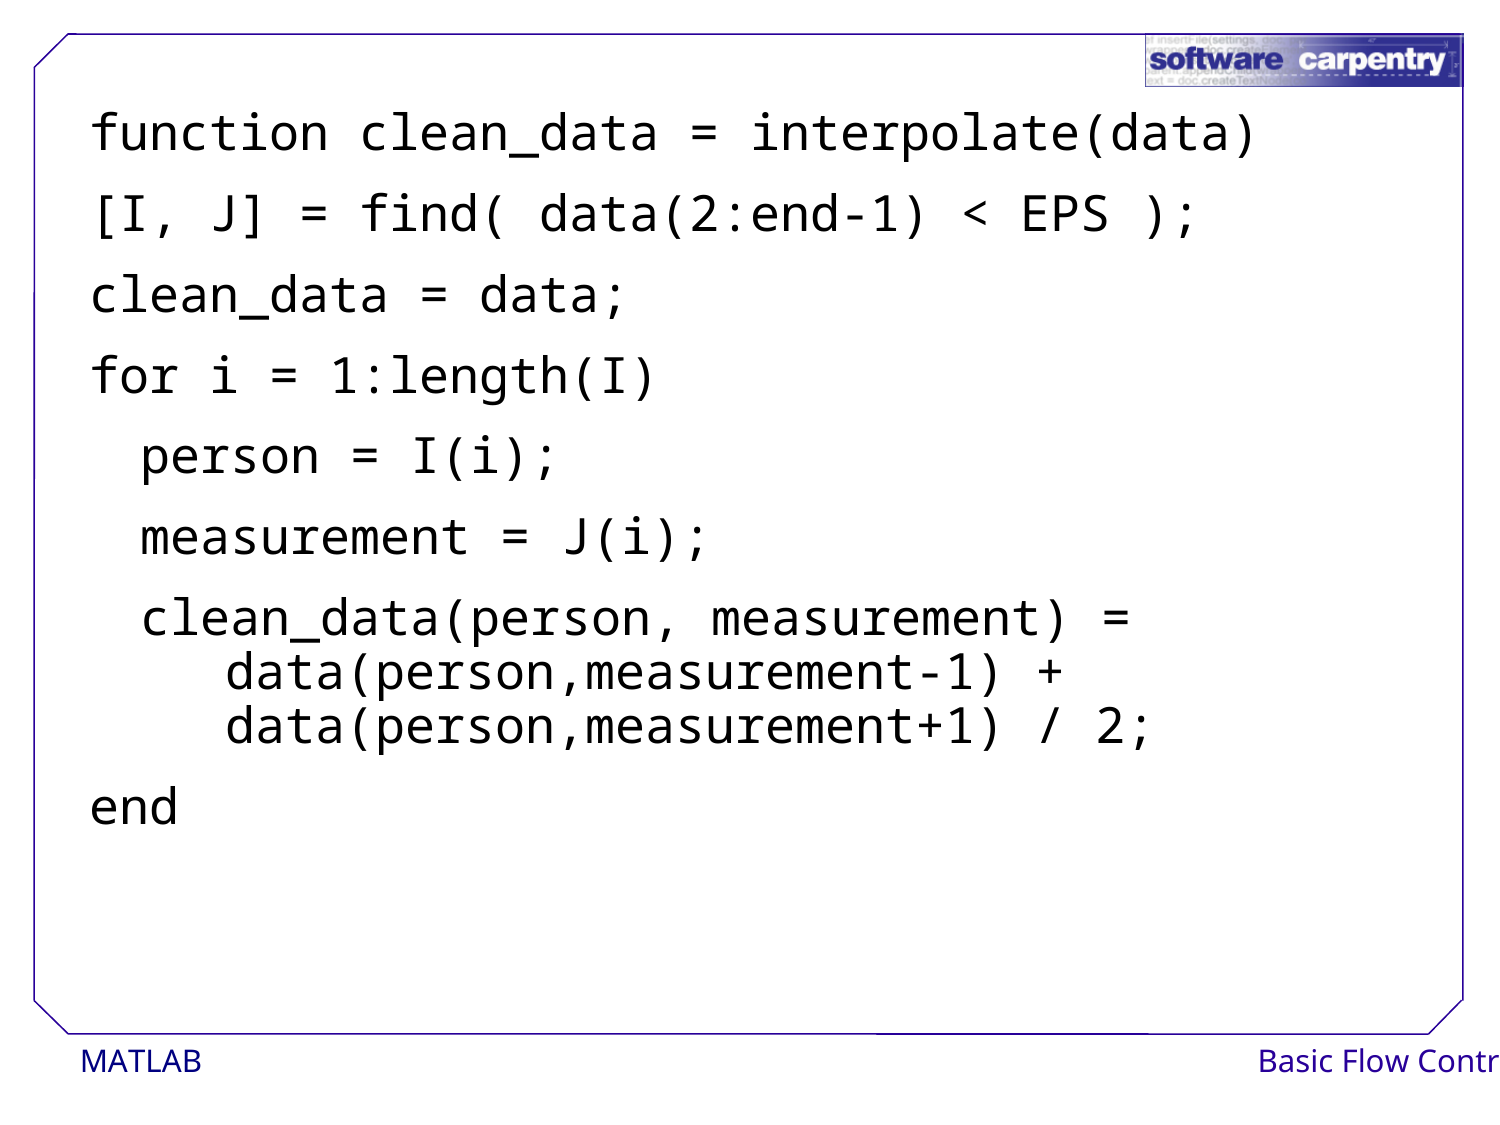

# function clean_data = interpolate(data)
[I, J] = find( data(2:end-1) < EPS );
clean_data = data;
for i = 1:length(I)
	person = I(i);
	measurement = J(i);
	clean_data(person, measurement) = 						data(person,measurement-1) + 							data(person,measurement+1) / 2;
end